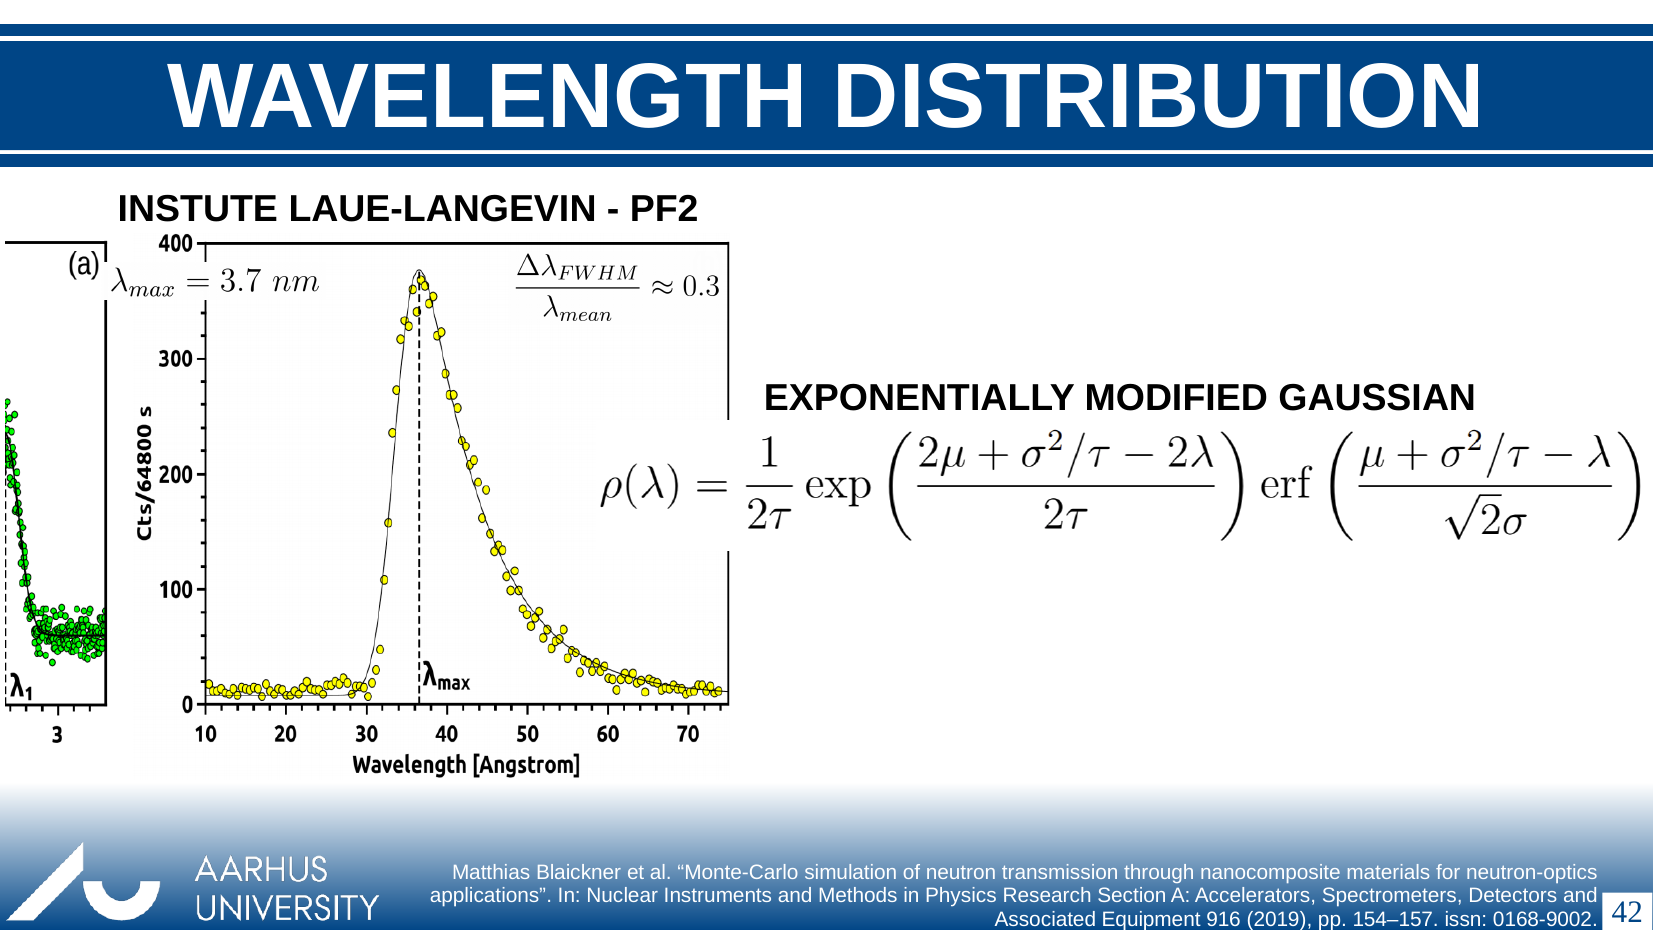

# WAVELENGTH DISTRIBUTION
INSTUTE LAUE-LANGEVIN - PF2
EXPONENTIALLY MODIFIED GAUSSIAN
Matthias Blaickner et al. “Monte-Carlo simulation of neutron transmission through nanocomposite materials for neutron-optics applications”. In: Nuclear Instruments and Methods in Physics Research Section A: Accelerators, Spectrometers, Detectors and Associated Equipment 916 (2019), pp. 154–157. issn: 0168-9002.
42